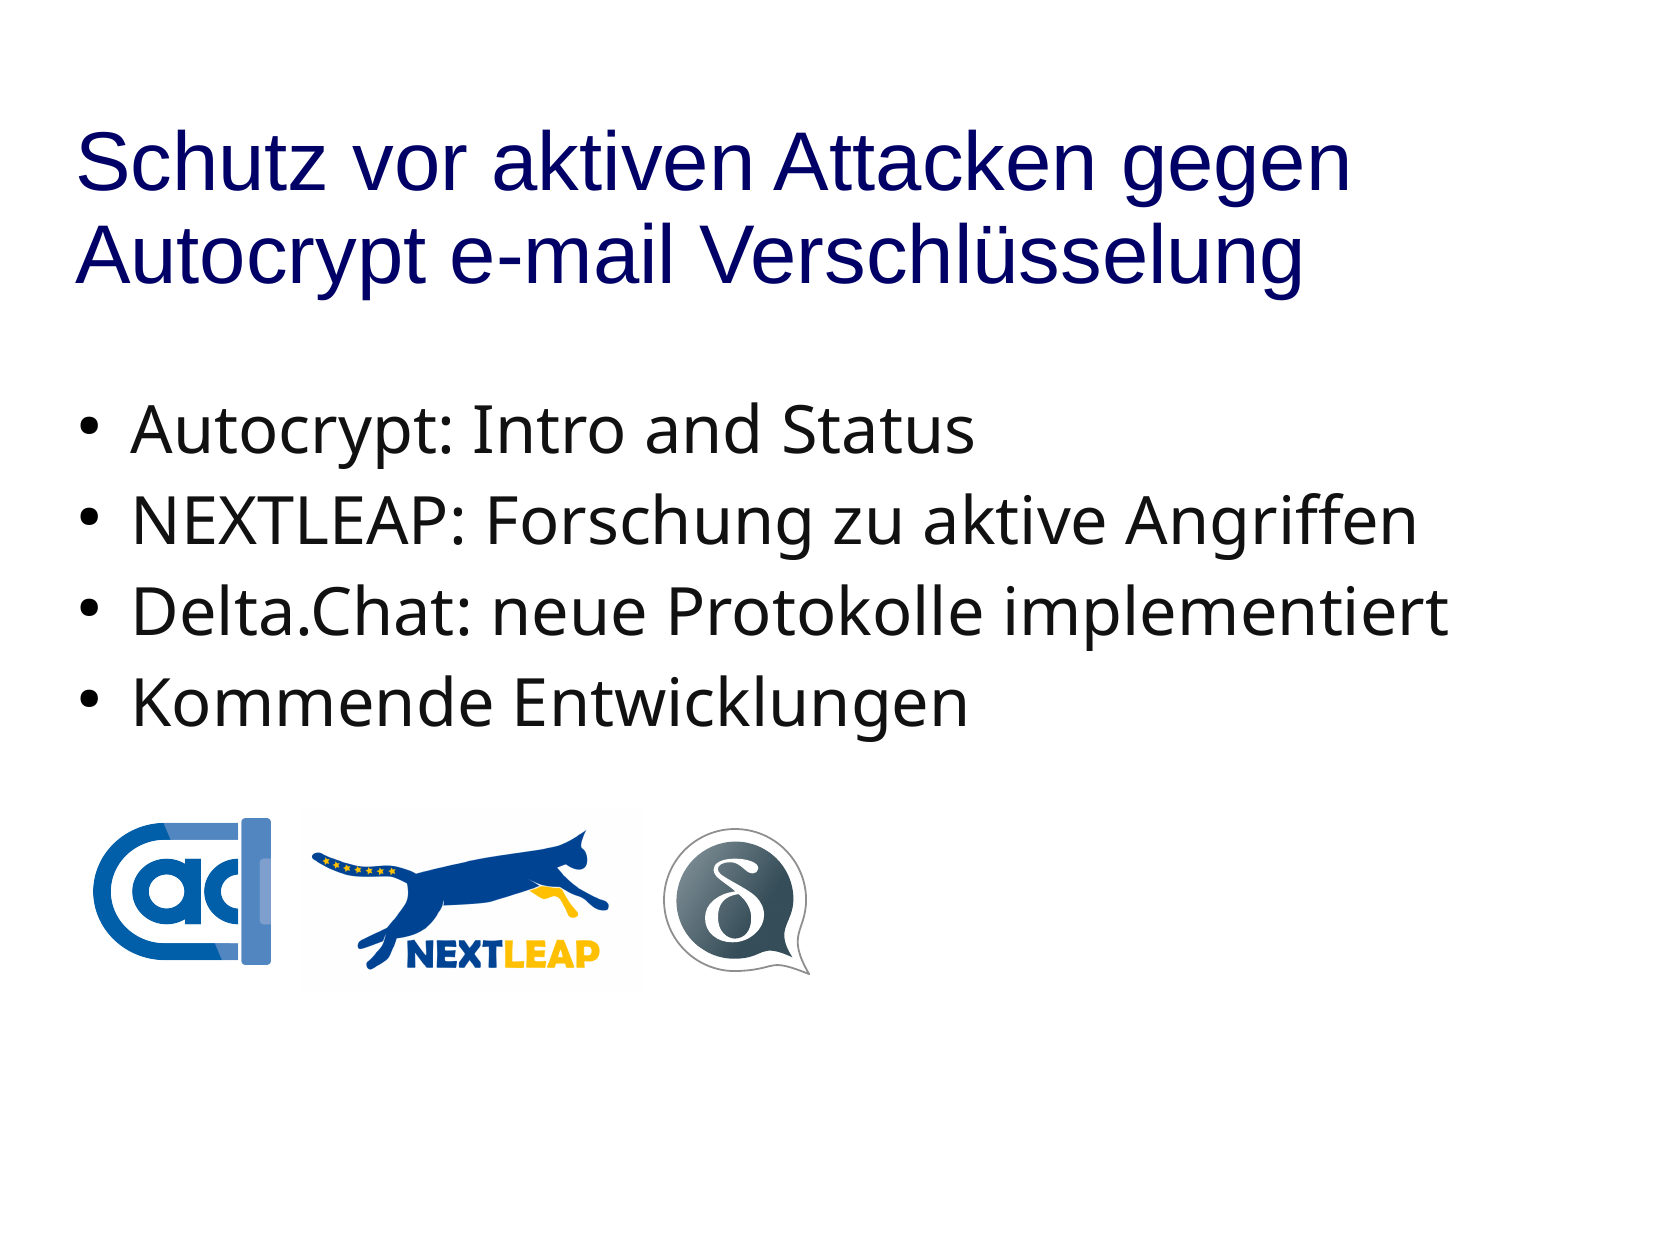

# Schutz vor aktiven Attacken gegen Autocrypt e-mail Verschlüsselung
Autocrypt: Intro and Status
NEXTLEAP: Forschung zu aktive Angriffen
Delta.Chat: neue Protokolle implementiert
Kommende Entwicklungen